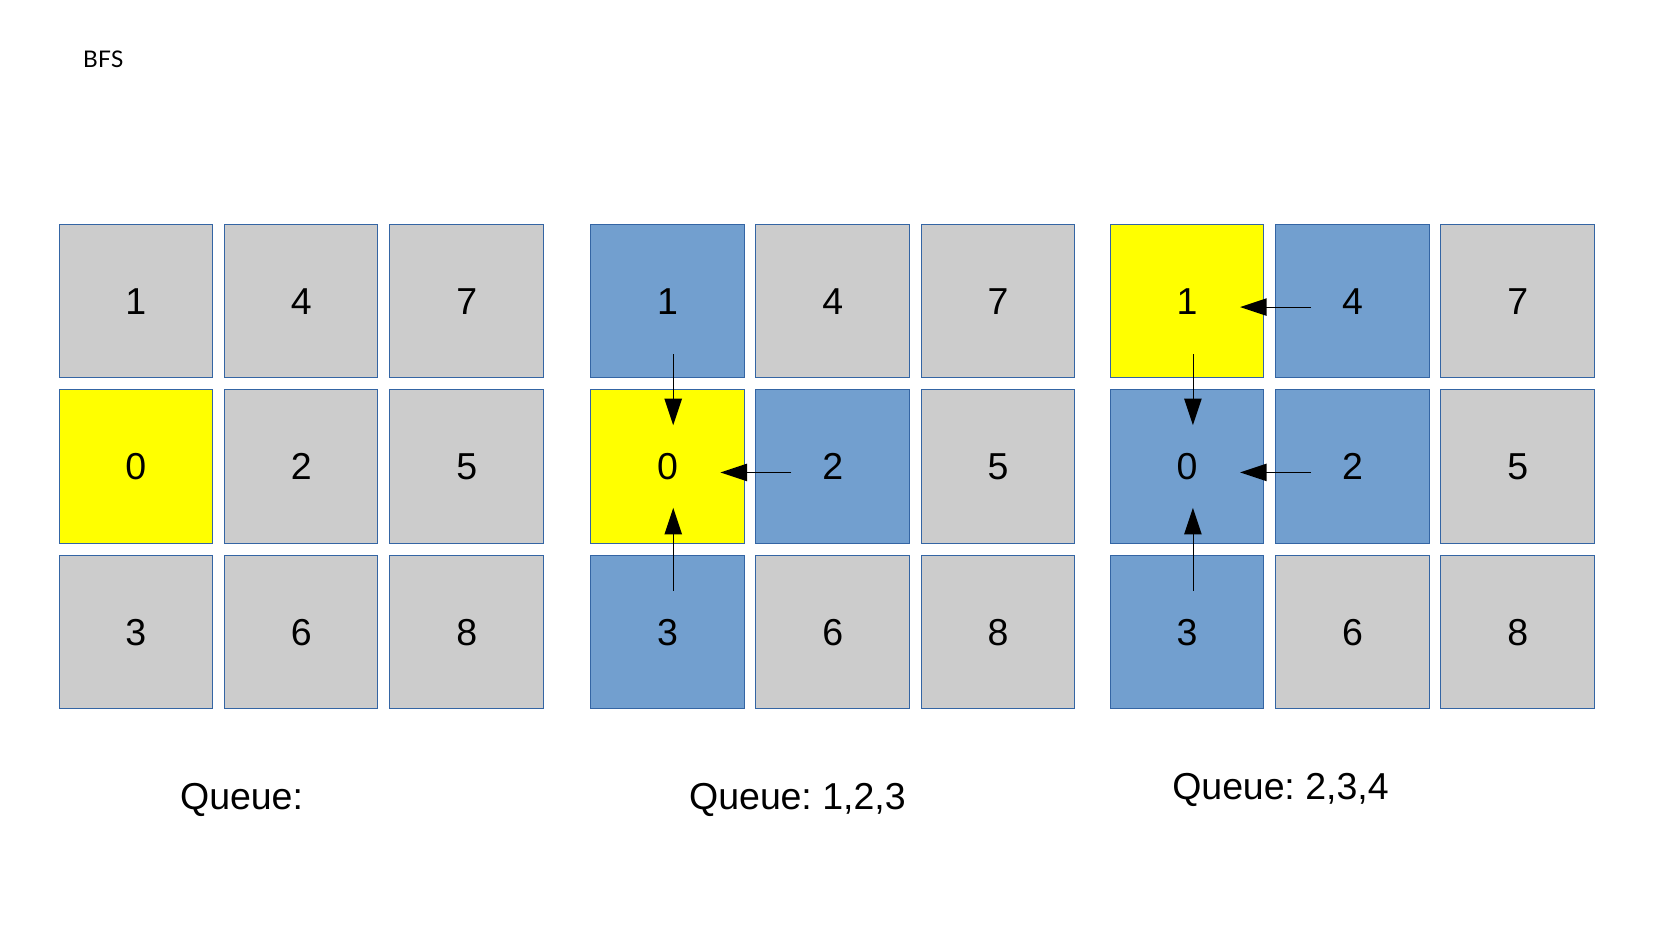

# BFS
2
1
2
1
4
4
7
7
2
1
4
7
2
1
4
7
0
0
2
2
5
5
0
2
5
0
2
5
3
3
6
6
8
8
3
6
8
3
6
8
Queue: 2,3,4
Queue:
Queue: 1,2,3